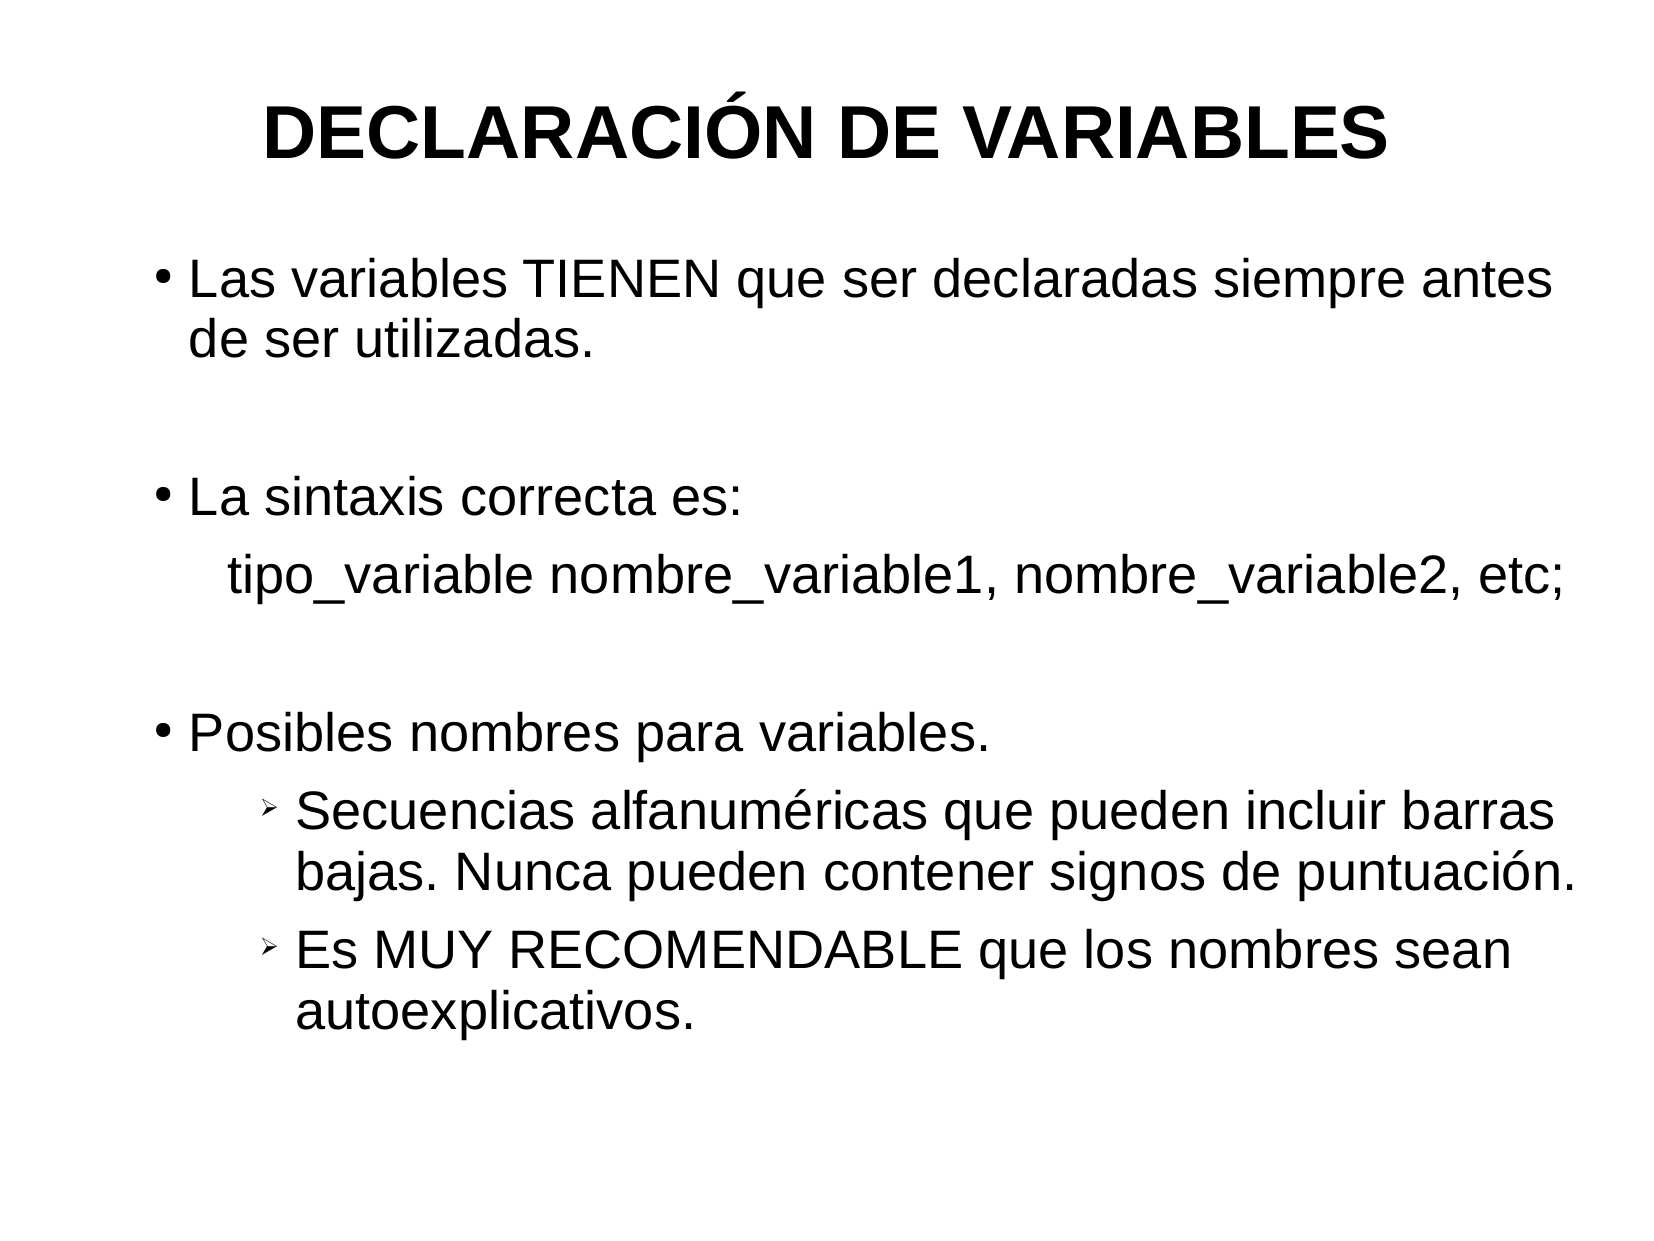

# DECLARACIÓN DE VARIABLES
Las variables TIENEN que ser declaradas siempre antes de ser utilizadas.
La sintaxis correcta es:
	tipo_variable nombre_variable1, nombre_variable2, etc;
Posibles nombres para variables.
Secuencias alfanuméricas que pueden incluir barras bajas. Nunca pueden contener signos de puntuación.
Es MUY RECOMENDABLE que los nombres sean autoexplicativos.